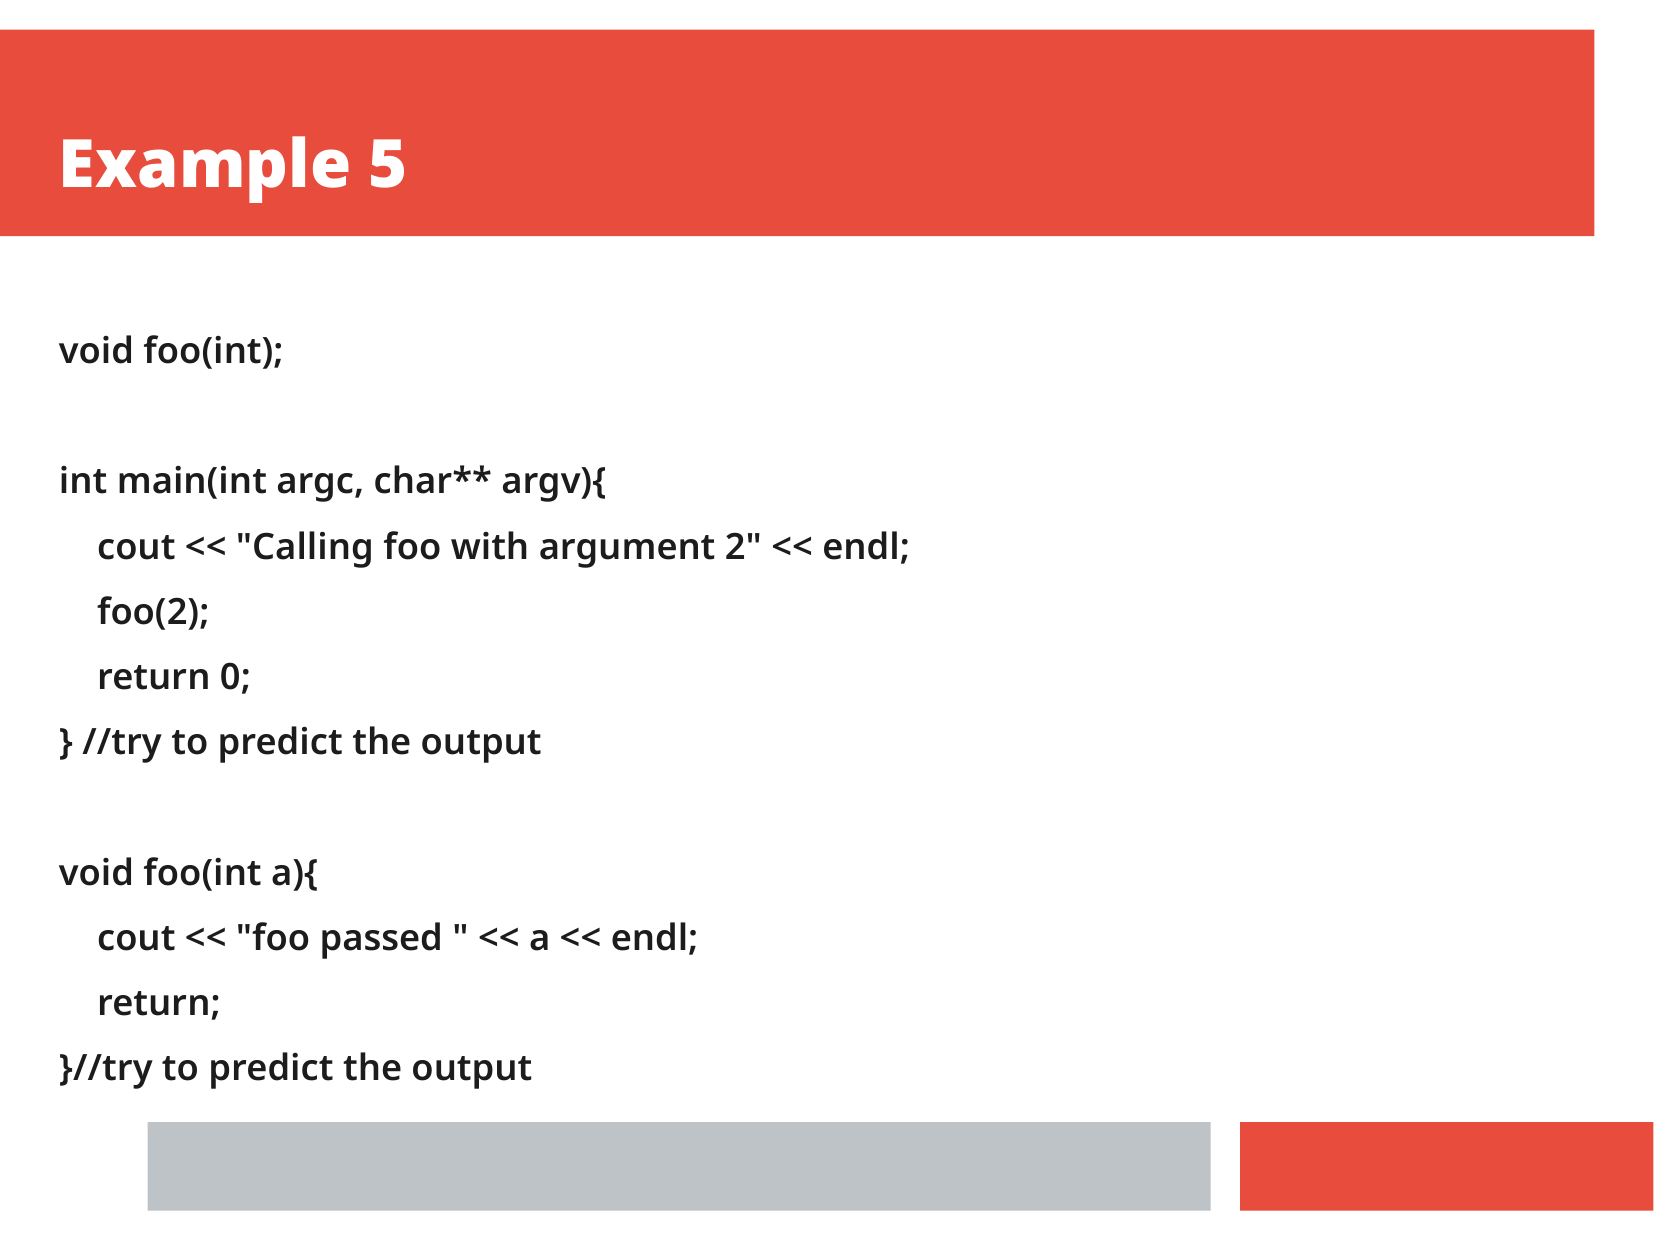

# Example 5
void foo(int);
int main(int argc, char** argv){
 cout << "Calling foo with argument 2" << endl;
 foo(2);
 return 0;
} //try to predict the output
void foo(int a){
 cout << "foo passed " << a << endl;
 return;
}//try to predict the output